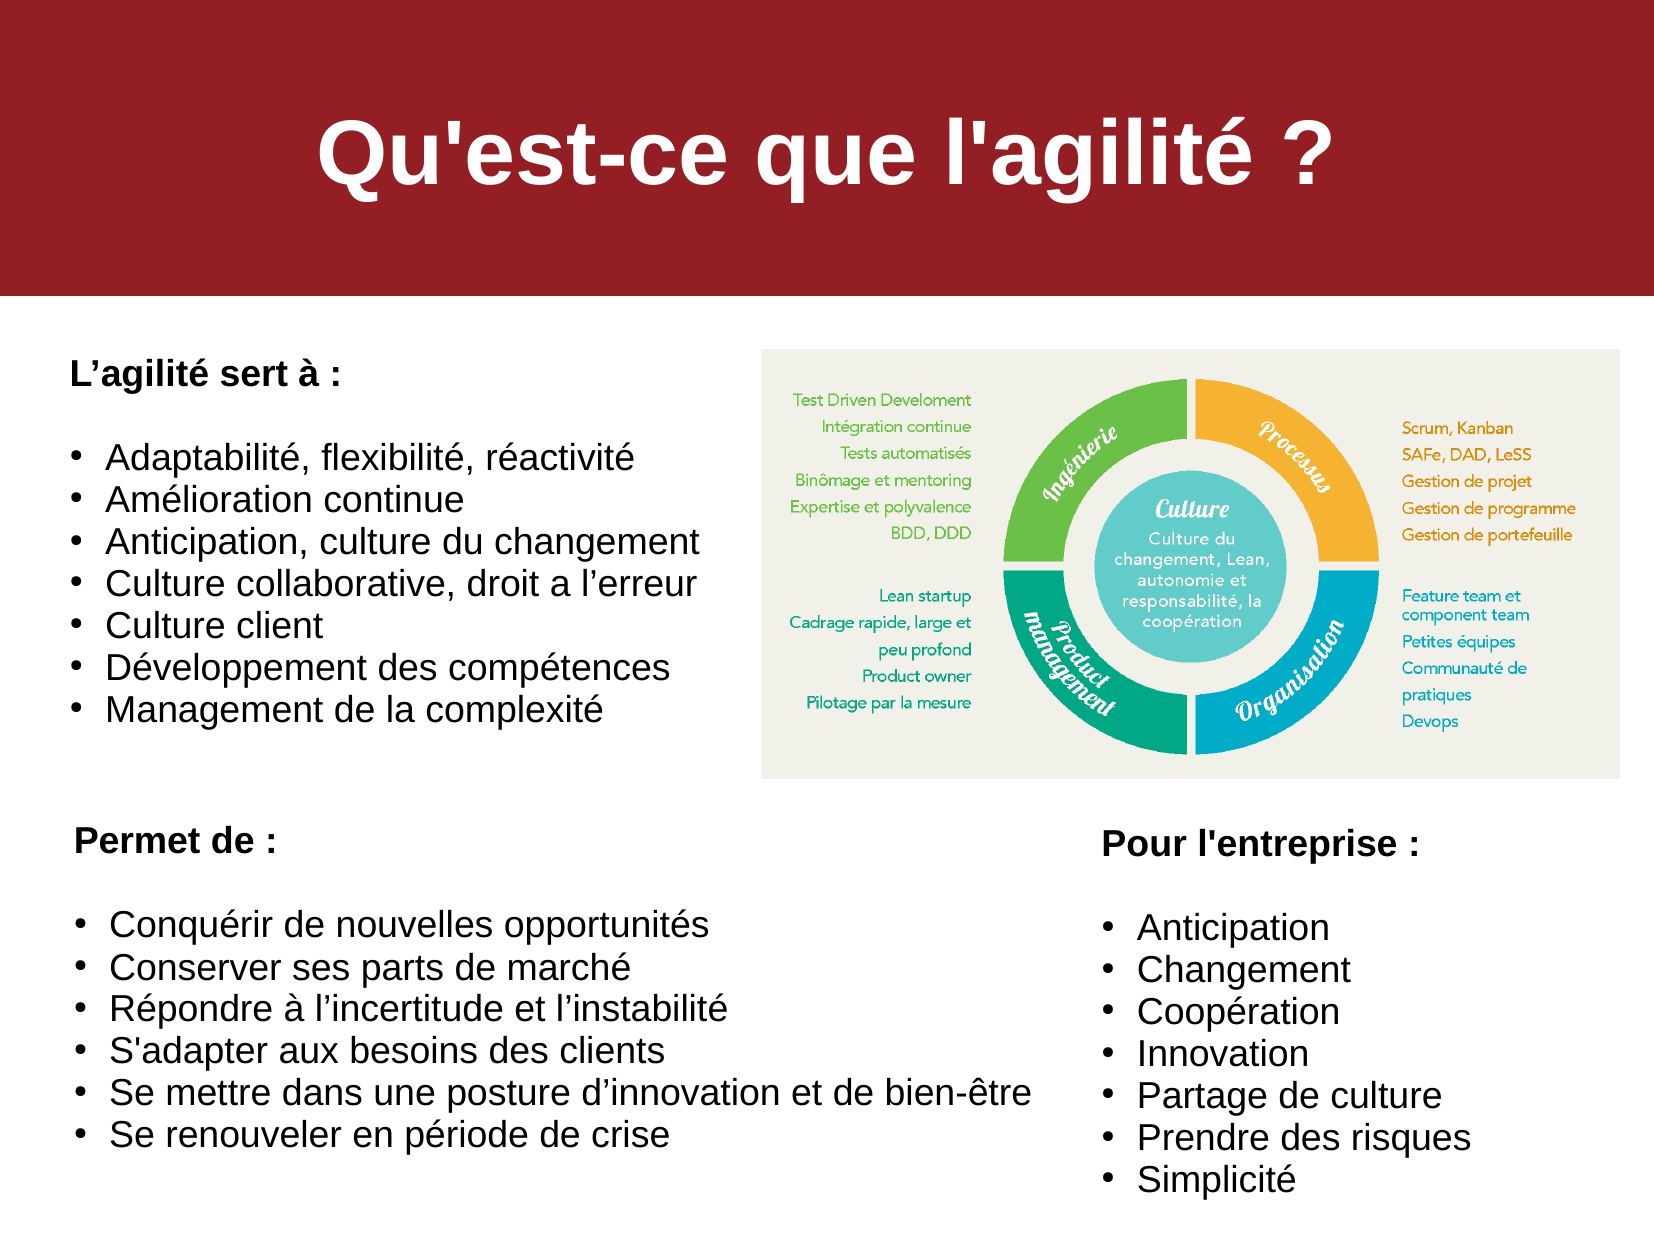

# Qu'est-ce que l'agilité ?
L’agilité sert à :
Adaptabilité, flexibilité, réactivité
Amélioration continue
Anticipation, culture du changement
Culture collaborative, droit a l’erreur
Culture client
Développement des compétences
Management de la complexité
Permet de :
Conquérir de nouvelles opportunités
Conserver ses parts de marché
Répondre à l’incertitude et l’instabilité
S'adapter aux besoins des clients
Se mettre dans une posture d’innovation et de bien-être
Se renouveler en période de crise
Pour l'entreprise :
Anticipation
Changement
Coopération
Innovation
Partage de culture
Prendre des risques
Simplicité